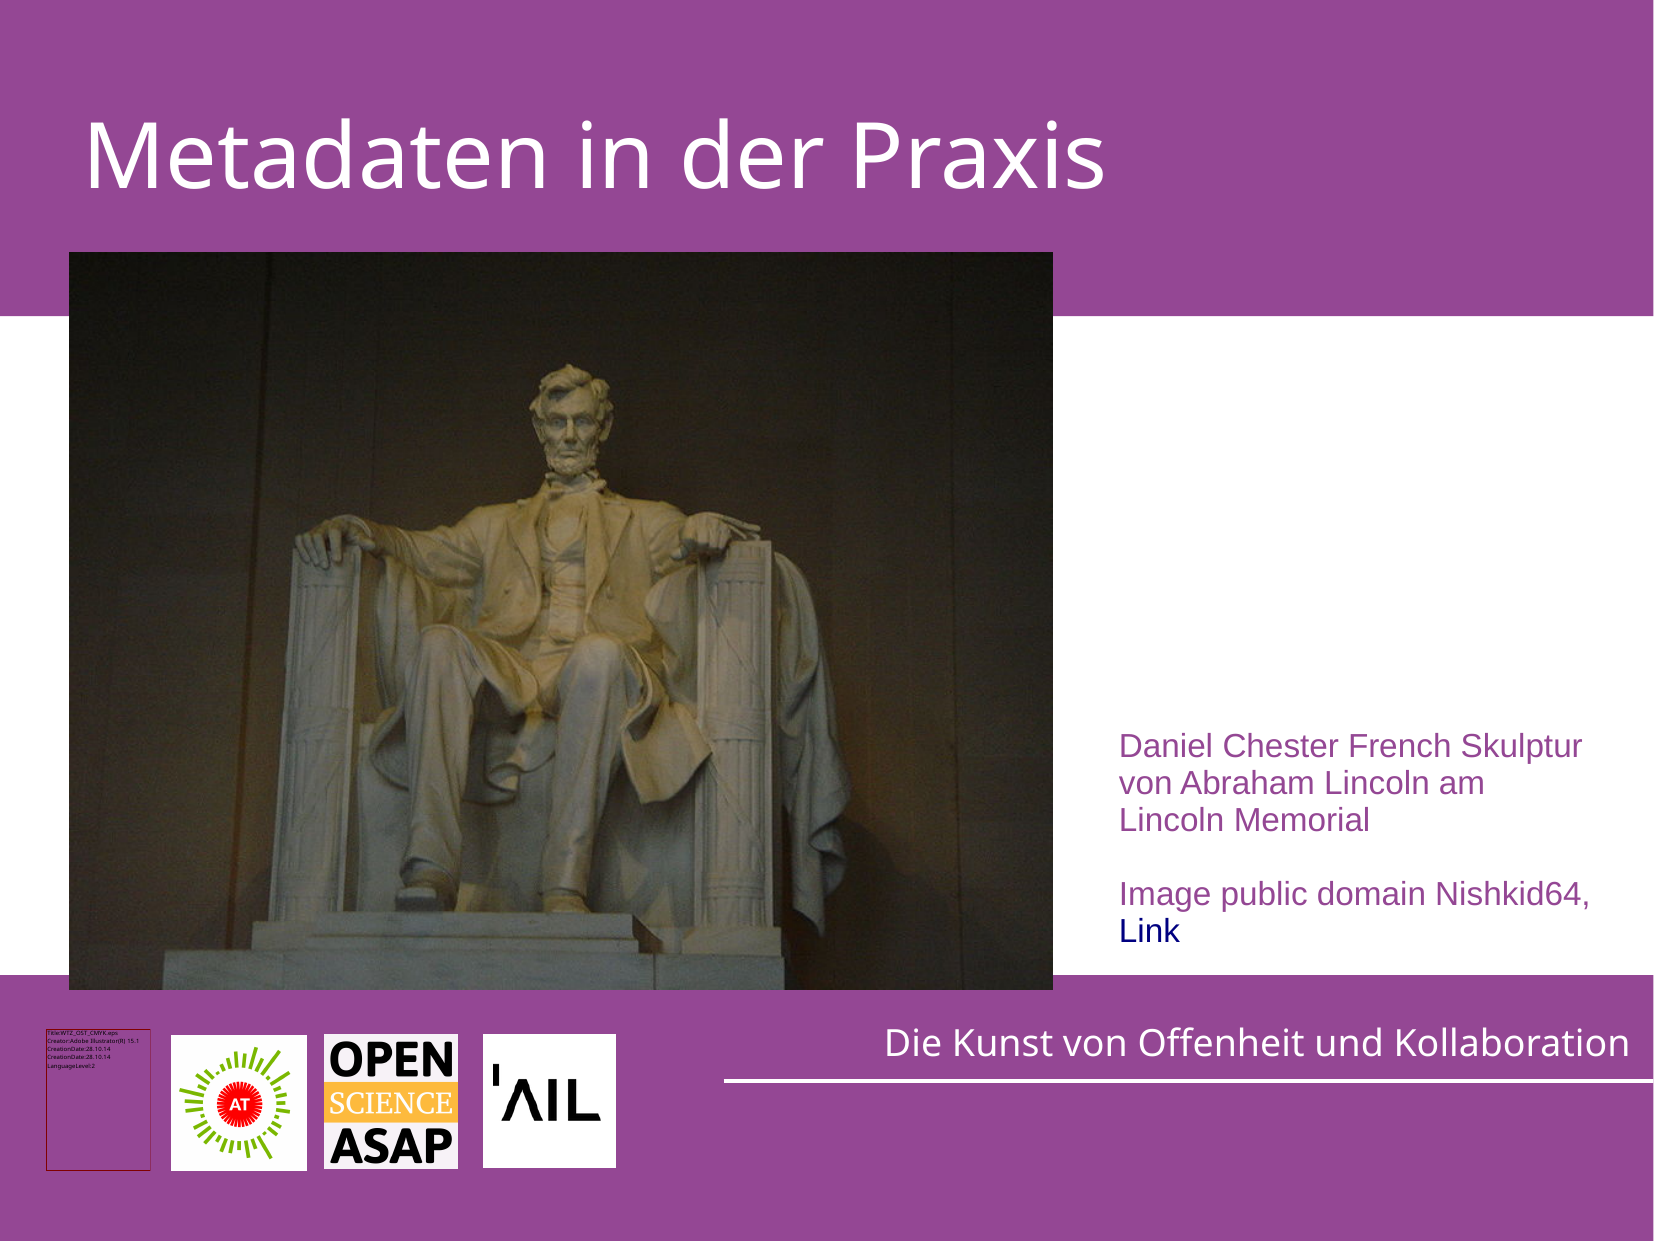

# Metadaten in der Praxis
Daniel Chester French Skulptur von Abraham Lincoln am Lincoln Memorial
Image public domain Nishkid64, Link
Die Kunst von Offenheit und Kollaboration